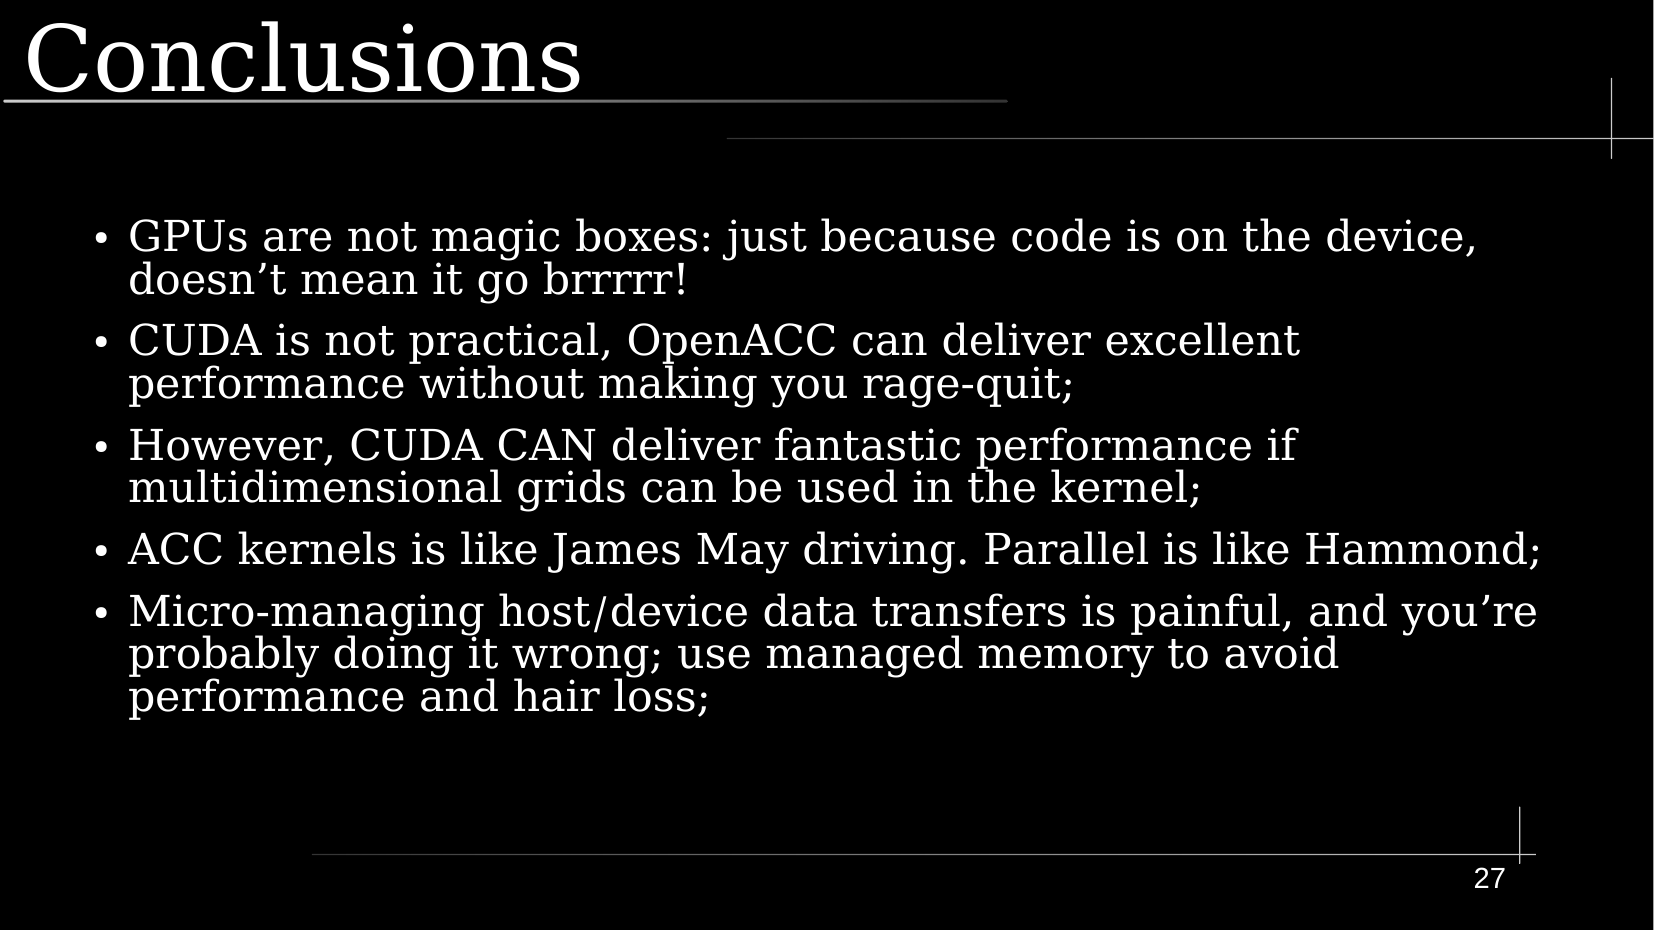

# Conclusions
GPUs are not magic boxes: just because code is on the device, doesn’t mean it go brrrrr!
CUDA is not practical, OpenACC can deliver excellent performance without making you rage-quit;
However, CUDA CAN deliver fantastic performance if multidimensional grids can be used in the kernel;
ACC kernels is like James May driving. Parallel is like Hammond;
Micro-managing host/device data transfers is painful, and you’re probably doing it wrong; use managed memory to avoid performance and hair loss;
27